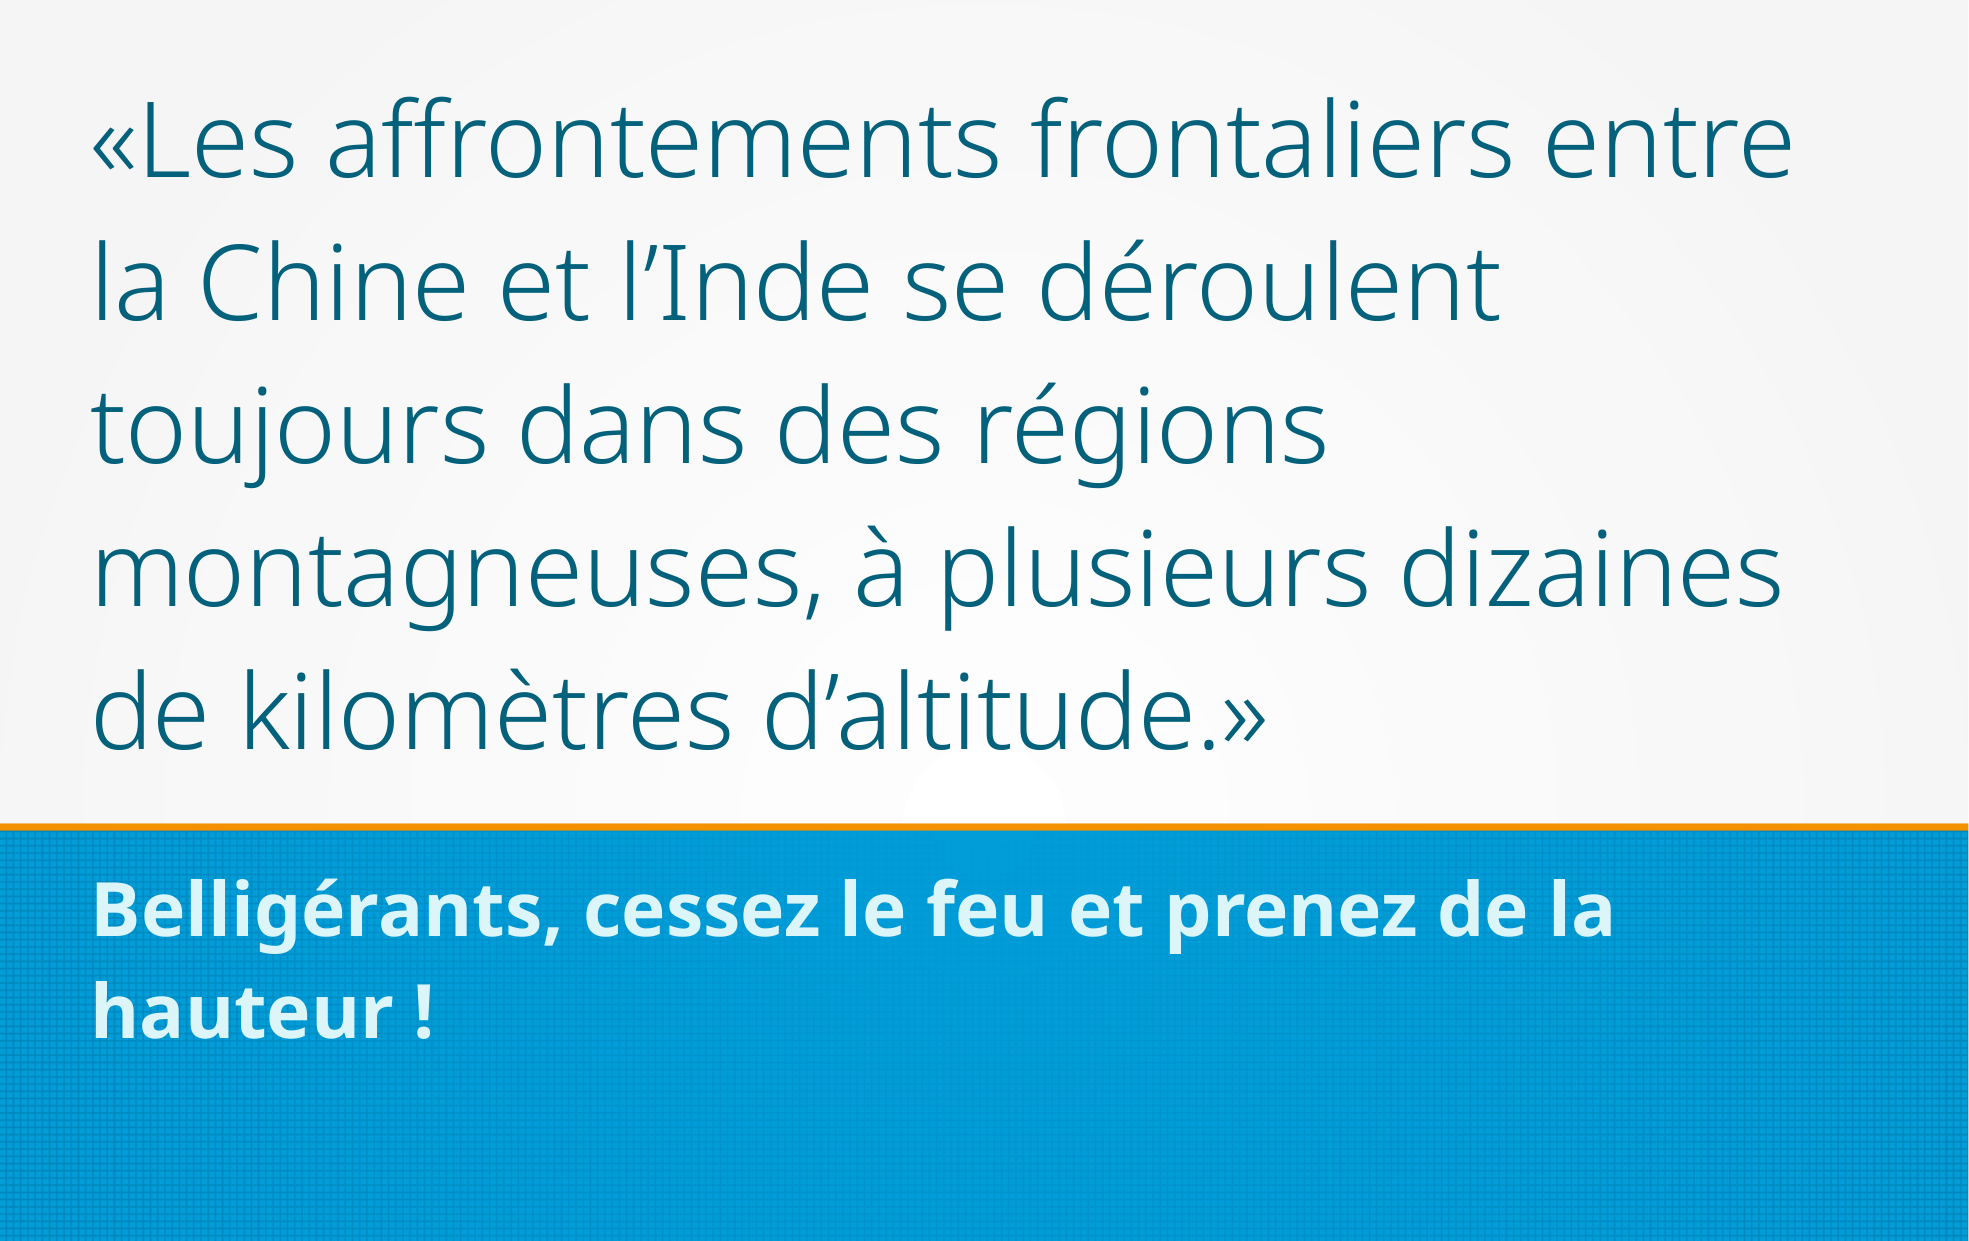

# «Les affrontements frontaliers entre la Chine et l’Inde se déroulent toujours dans des régions montagneuses, à plusieurs dizaines de kilomètres d’altitude.»
Belligérants, cessez le feu et prenez de la hauteur !